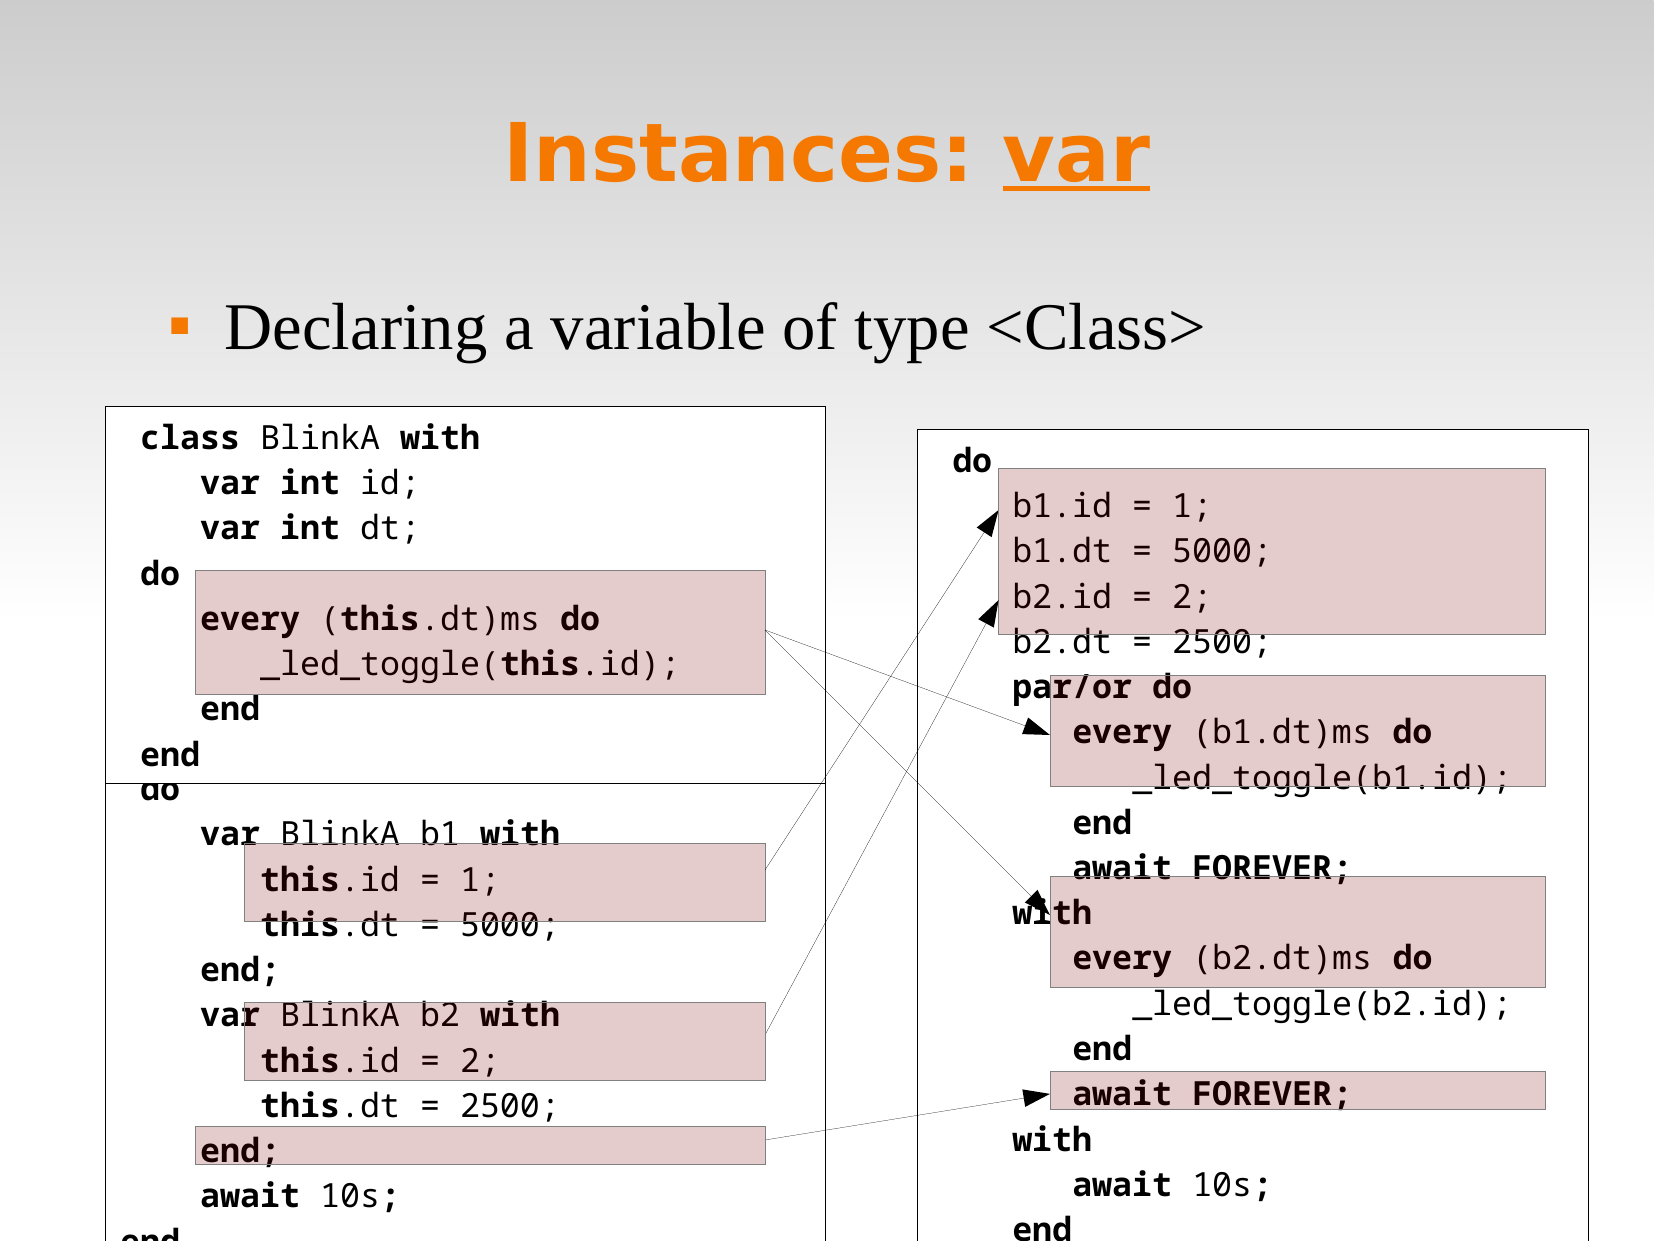

# Instances: var
Declaring a variable of type <Class>
 class BlinkA with
 var int id;
 var int dt;
 do
 every (this.dt)ms do
 _led_toggle(this.id);
 end
 end
 do
 b1.id = 1;
 b1.dt = 5000;
 b2.id = 2;
 b2.dt = 2500;
 par/or do
 every (b1.dt)ms do
 _led_toggle(b1.id);
 end
 await FOREVER;
 with
 every (b2.dt)ms do
 _led_toggle(b2.id);
 end
 await FOREVER;
 with
 await 10s;
 end
 end
 do
 var BlinkA b1 with
 this.id = 1;
 this.dt = 5000;
 end;
 var BlinkA b2 with
 this.id = 2;
 this.dt = 2500;
 end;
 await 10s;
end